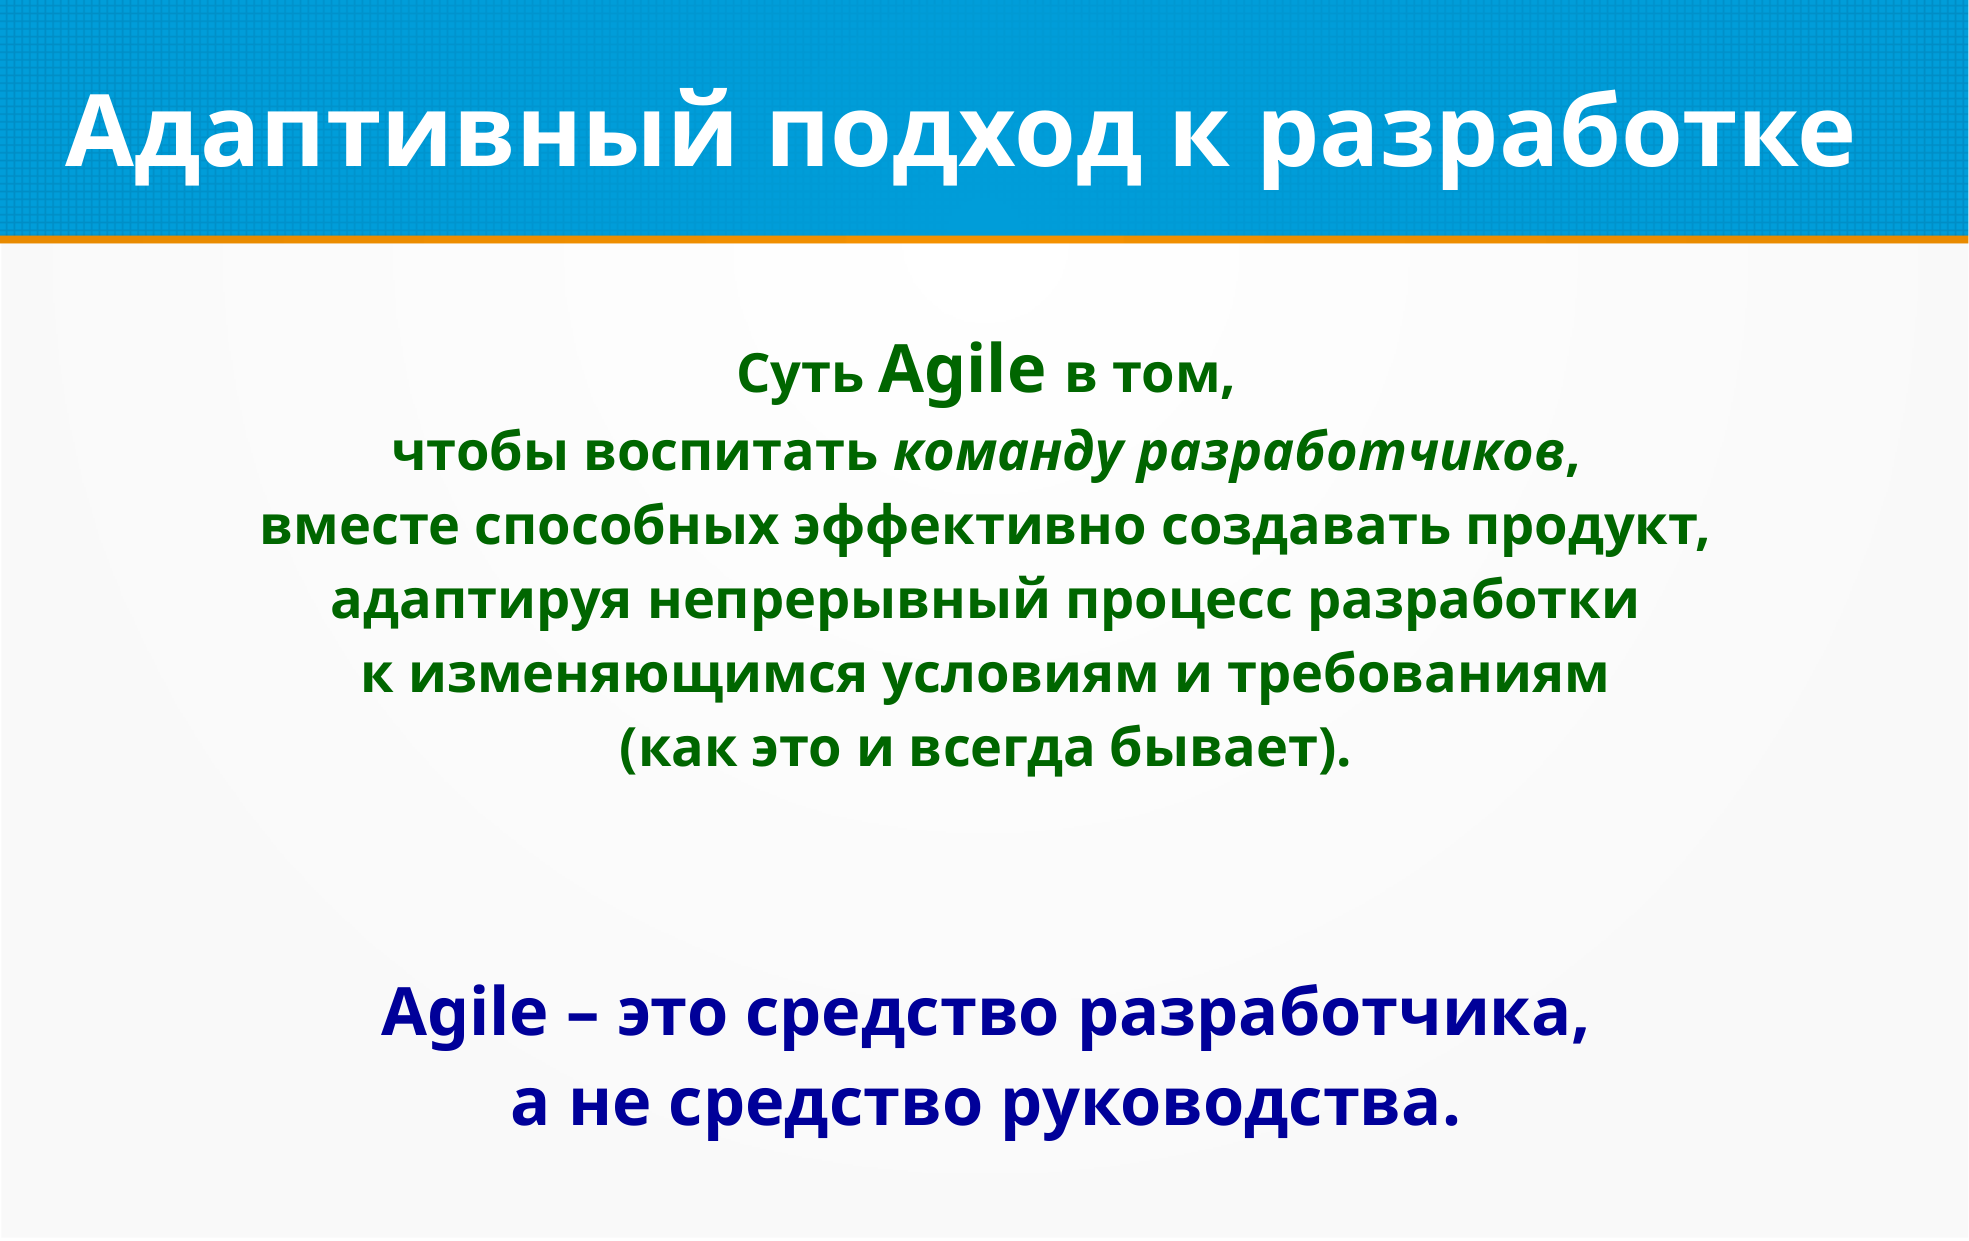

Адаптивный подход к разработке
Суть Agile в том,
чтобы воспитать команду разработчиков,
вместе способных эффективно создавать продукт,
адаптируя непрерывный процесс разработки
к изменяющимся условиям и требованиям
(как это и всегда бывает).
Agile – это средство разработчика,
а не средство руководства.